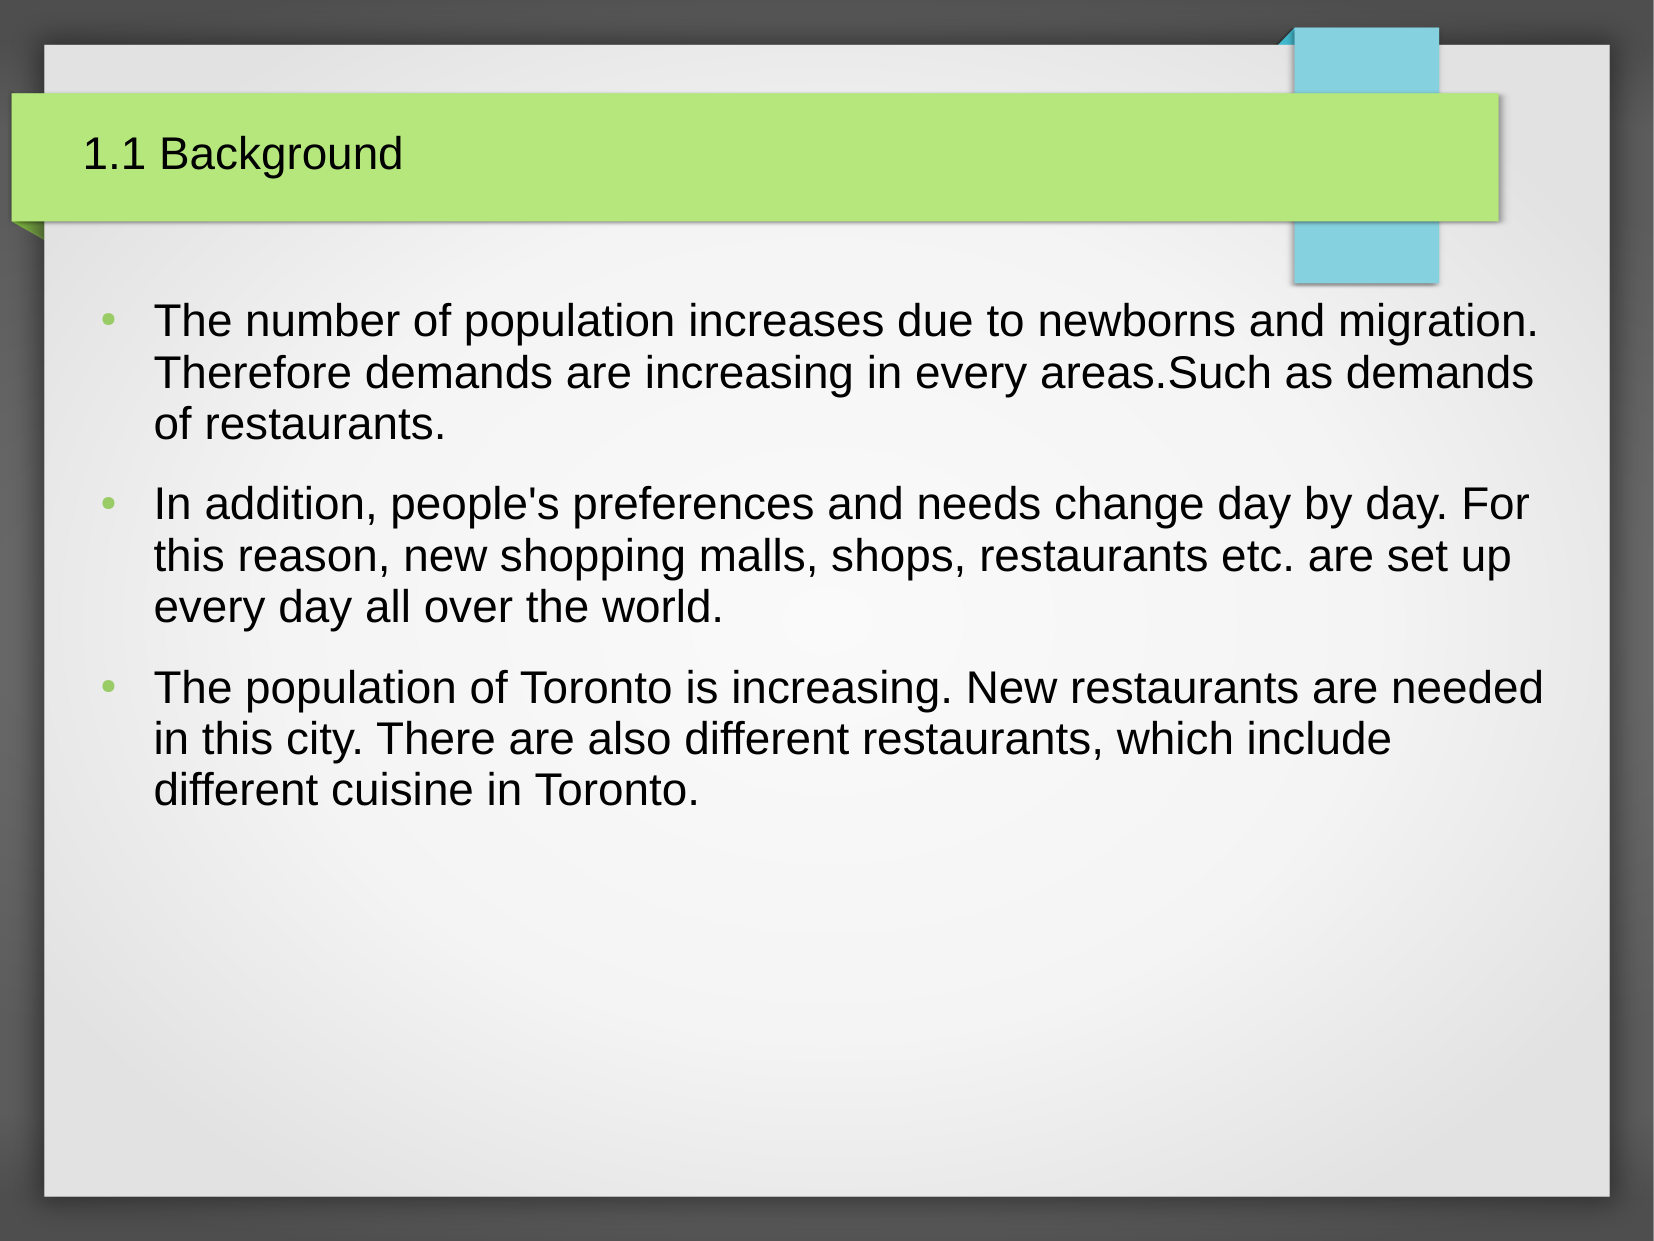

# 1.1 Background
The number of population increases due to newborns and migration. Therefore demands are increasing in every areas.Such as demands of restaurants.
In addition, people's preferences and needs change day by day. For this reason, new shopping malls, shops, restaurants etc. are set up every day all over the world.
The population of Toronto is increasing. New restaurants are needed in this city. There are also different restaurants, which include different cuisine in Toronto.